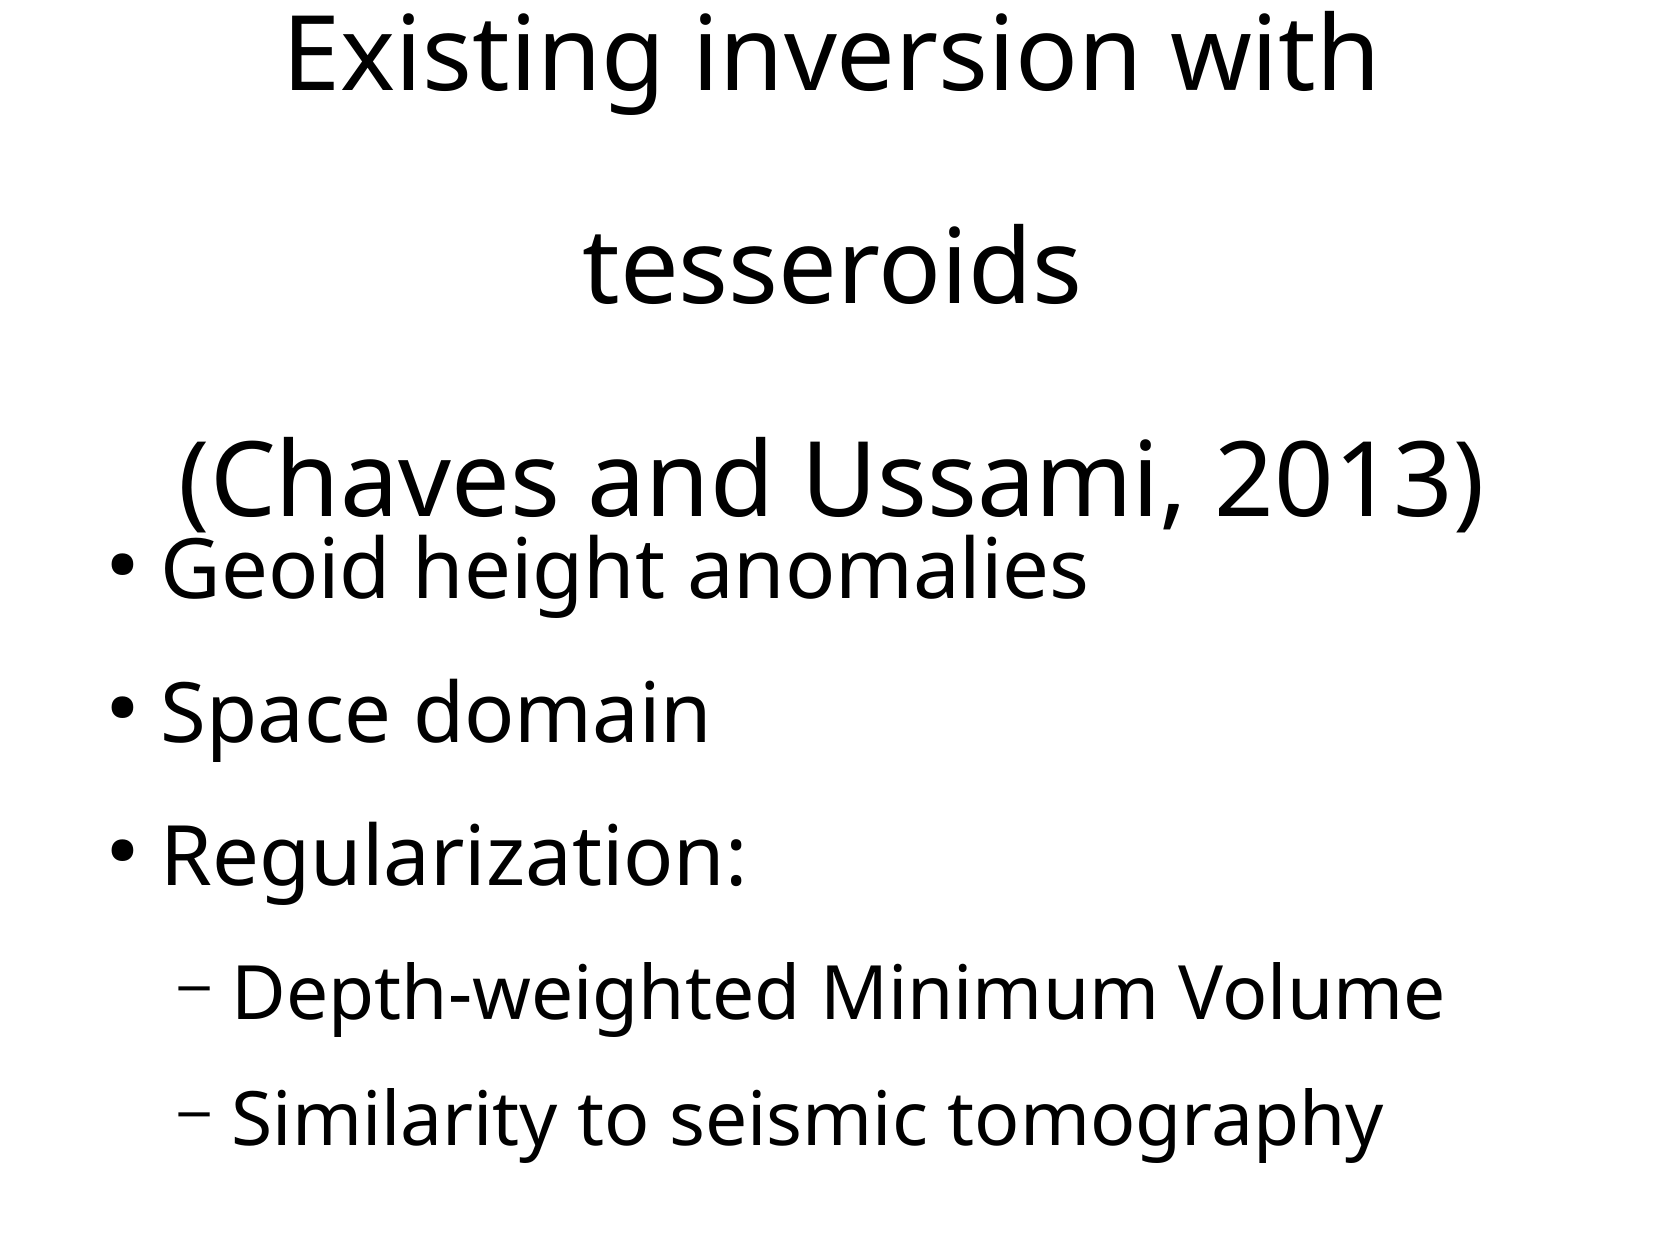

# Existing inversion with tesseroids (Chaves and Ussami, 2013)
Geoid height anomalies
Space domain
Regularization:
Depth-weighted Minimum Volume
Similarity to seismic tomography